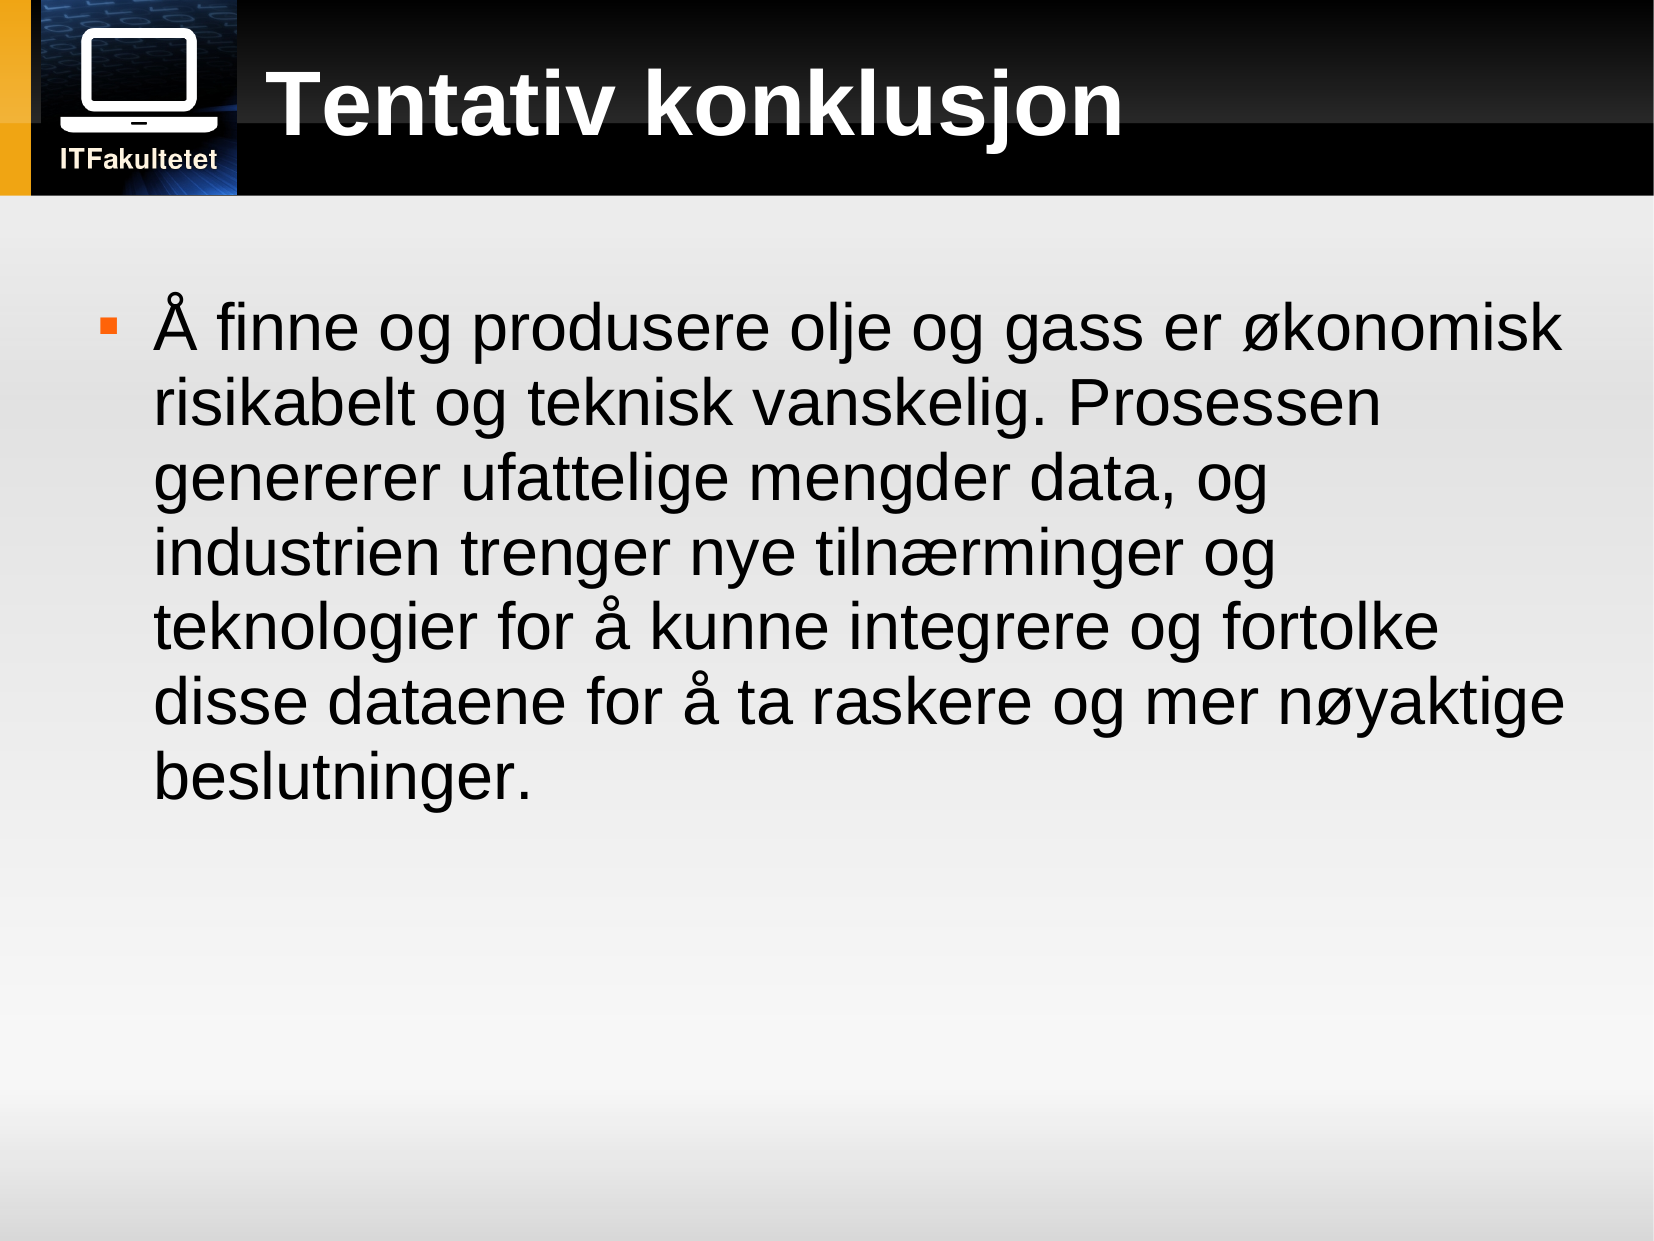

# Tentativ konklusjon
Å finne og produsere olje og gass er økonomisk risikabelt og teknisk vanskelig. Prosessen genererer ufattelige mengder data, og industrien trenger nye tilnærminger og teknologier for å kunne integrere og fortolke disse dataene for å ta raskere og mer nøyaktige beslutninger.